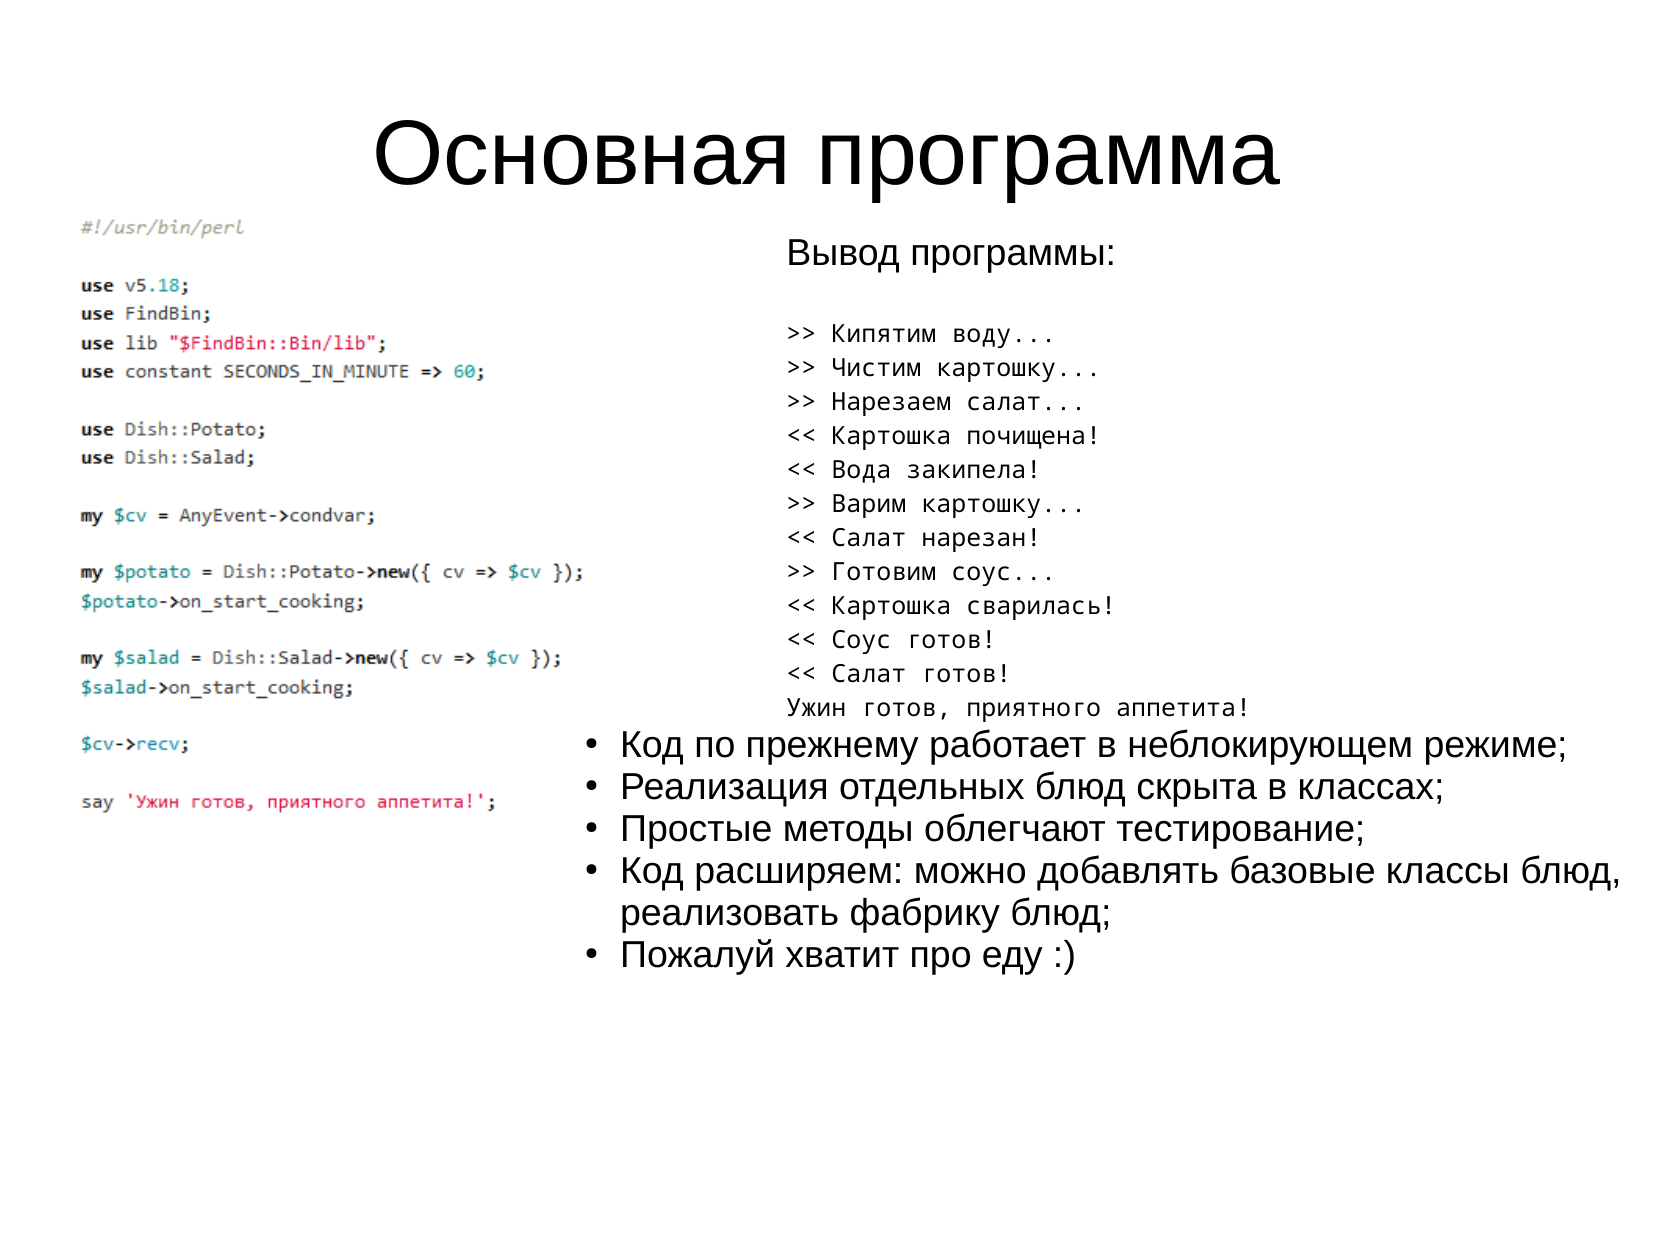

# Основная программа
Вывод программы:
>> Кипятим воду...
>> Чистим картошку...
>> Нарезаем салат...
<< Картошка почищена!
<< Вода закипела!
>> Варим картошку...
<< Салат нарезан!
>> Готовим соус...
<< Картошка сварилась!
<< Соус готов!
<< Салат готов!
Ужин готов, приятного аппетита!
Код по прежнему работает в неблокирующем режиме;
Реализация отдельных блюд скрыта в классах;
Простые методы облегчают тестирование;
Код расширяем: можно добавлять базовые классы блюд,
реализовать фабрику блюд;
Пожалуй хватит про еду :)